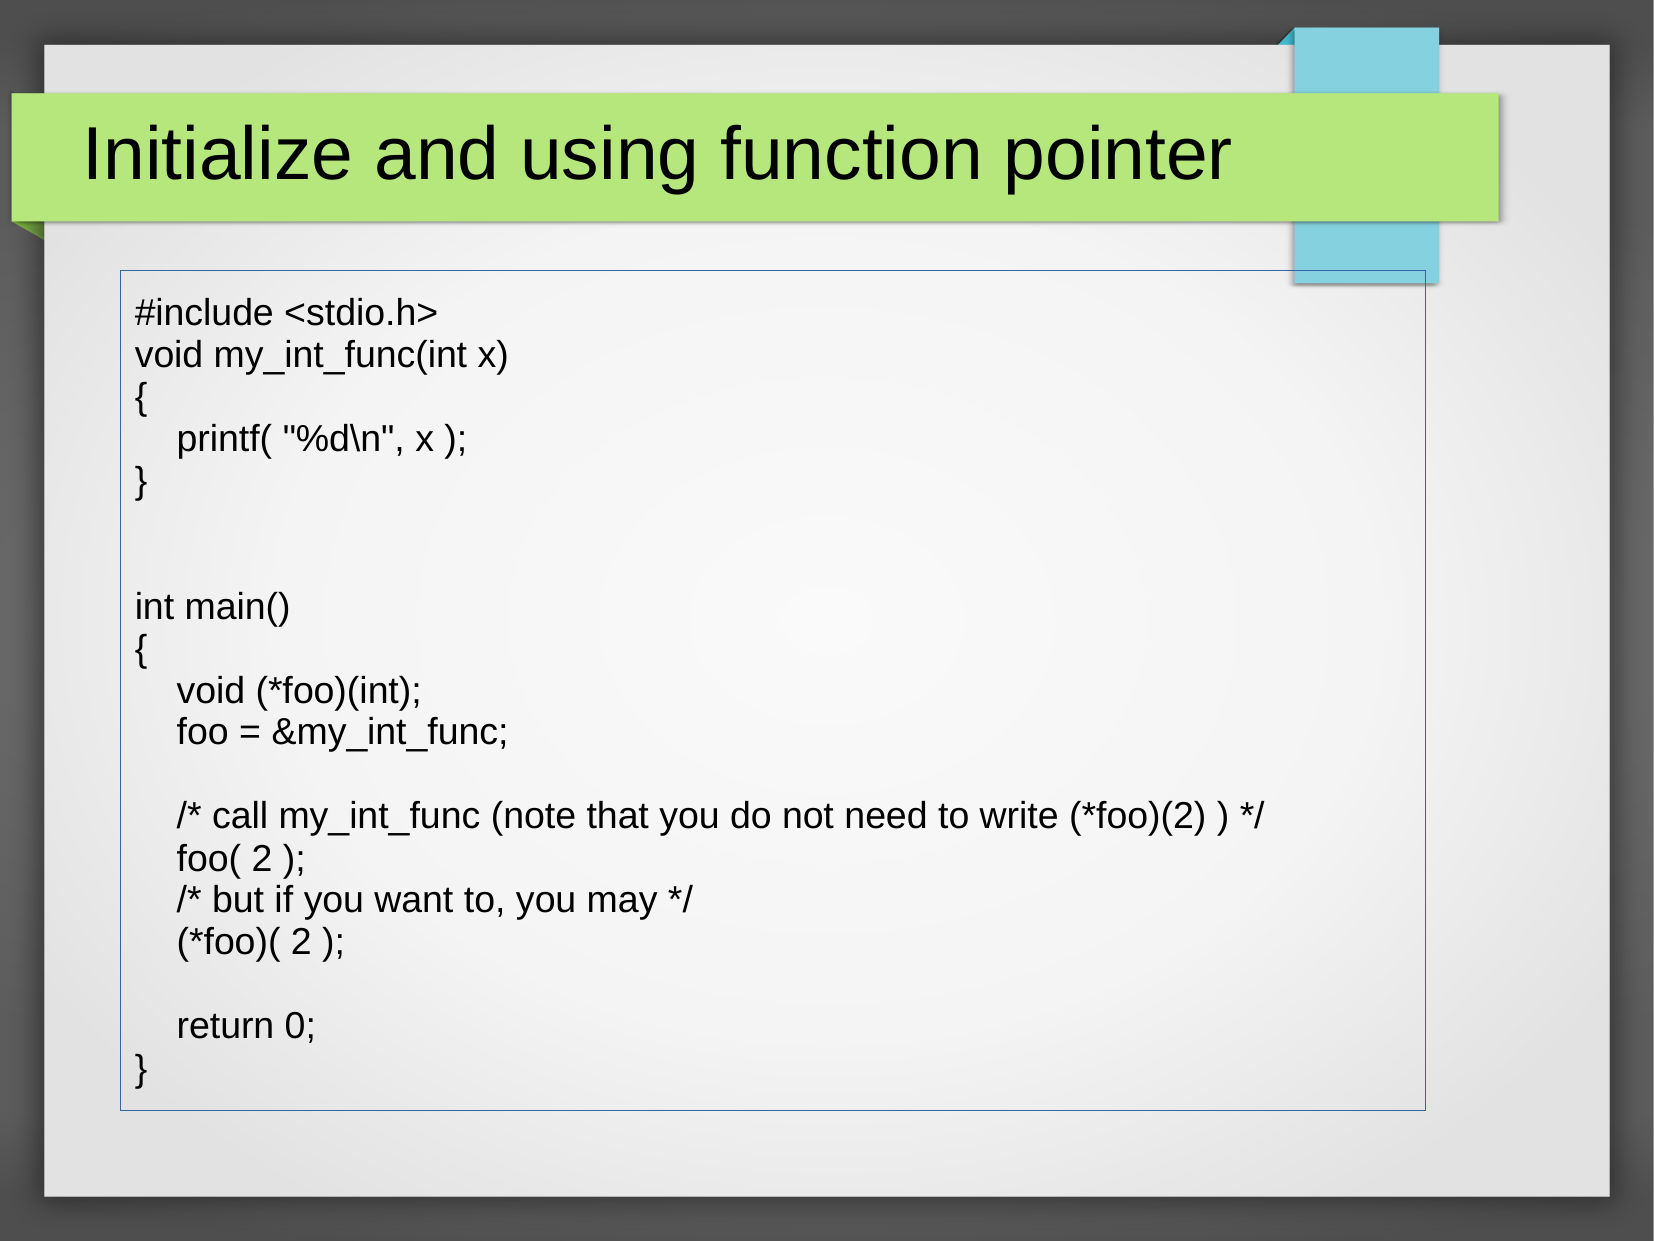

# Initialize and using function pointer
#include <stdio.h>
void my_int_func(int x)
{
 printf( "%d\n", x );
}
int main()
{
 void (*foo)(int);
 foo = &my_int_func;
 /* call my_int_func (note that you do not need to write (*foo)(2) ) */
 foo( 2 );
 /* but if you want to, you may */
 (*foo)( 2 );
 return 0;
}